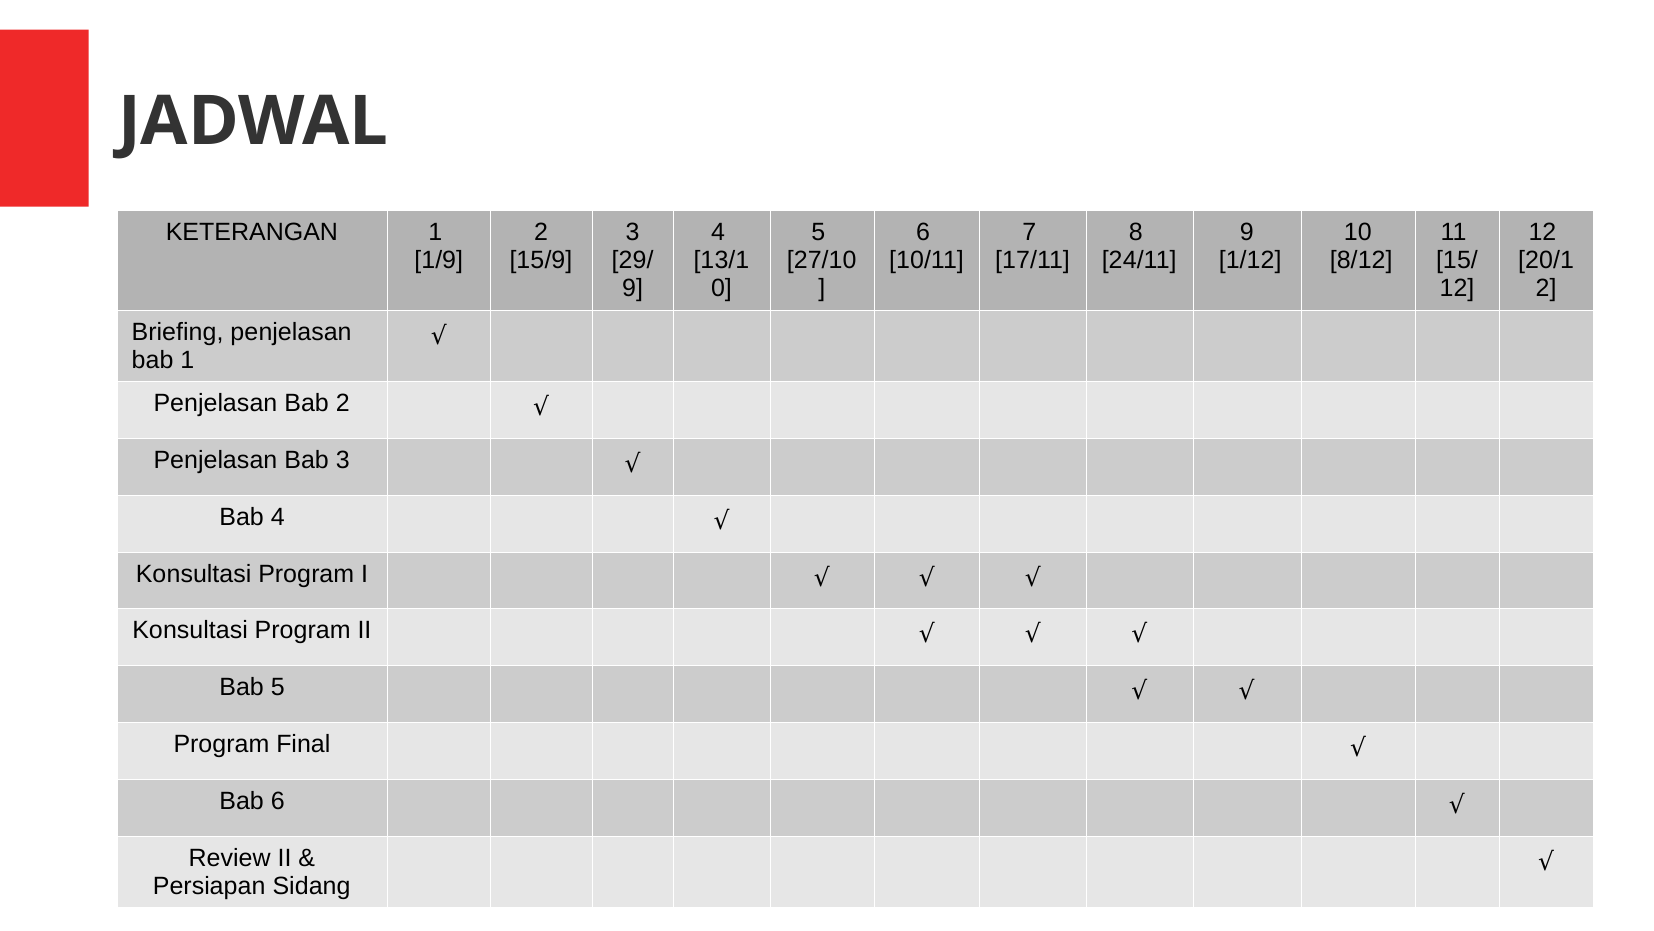

# JADWAL
| KETERANGAN | 1 [1/9] | 2 [15/9] | 3 [29/9] | 4 [13/10] | 5 [27/10] | 6 [10/11] | 7 [17/11] | 8 [24/11] | 9 [1/12] | 10 [8/12] | 11 [15/12] | 12 [20/12] |
| --- | --- | --- | --- | --- | --- | --- | --- | --- | --- | --- | --- | --- |
| Briefing, penjelasan bab 1 | √ | | | | | | | | | | | |
| Penjelasan Bab 2 | | √ | | | | | | | | | | |
| Penjelasan Bab 3 | | | √ | | | | | | | | | |
| Bab 4 | | | | √ | | | | | | | | |
| Konsultasi Program I | | | | | √ | √ | √ | | | | | |
| Konsultasi Program II | | | | | | √ | √ | √ | | | | |
| Bab 5 | | | | | | | | √ | √ | | | |
| Program Final | | | | | | | | | | √ | | |
| Bab 6 | | | | | | | | | | | √ | |
| Review II & Persiapan Sidang | | | | | | | | | | | | √ |
3